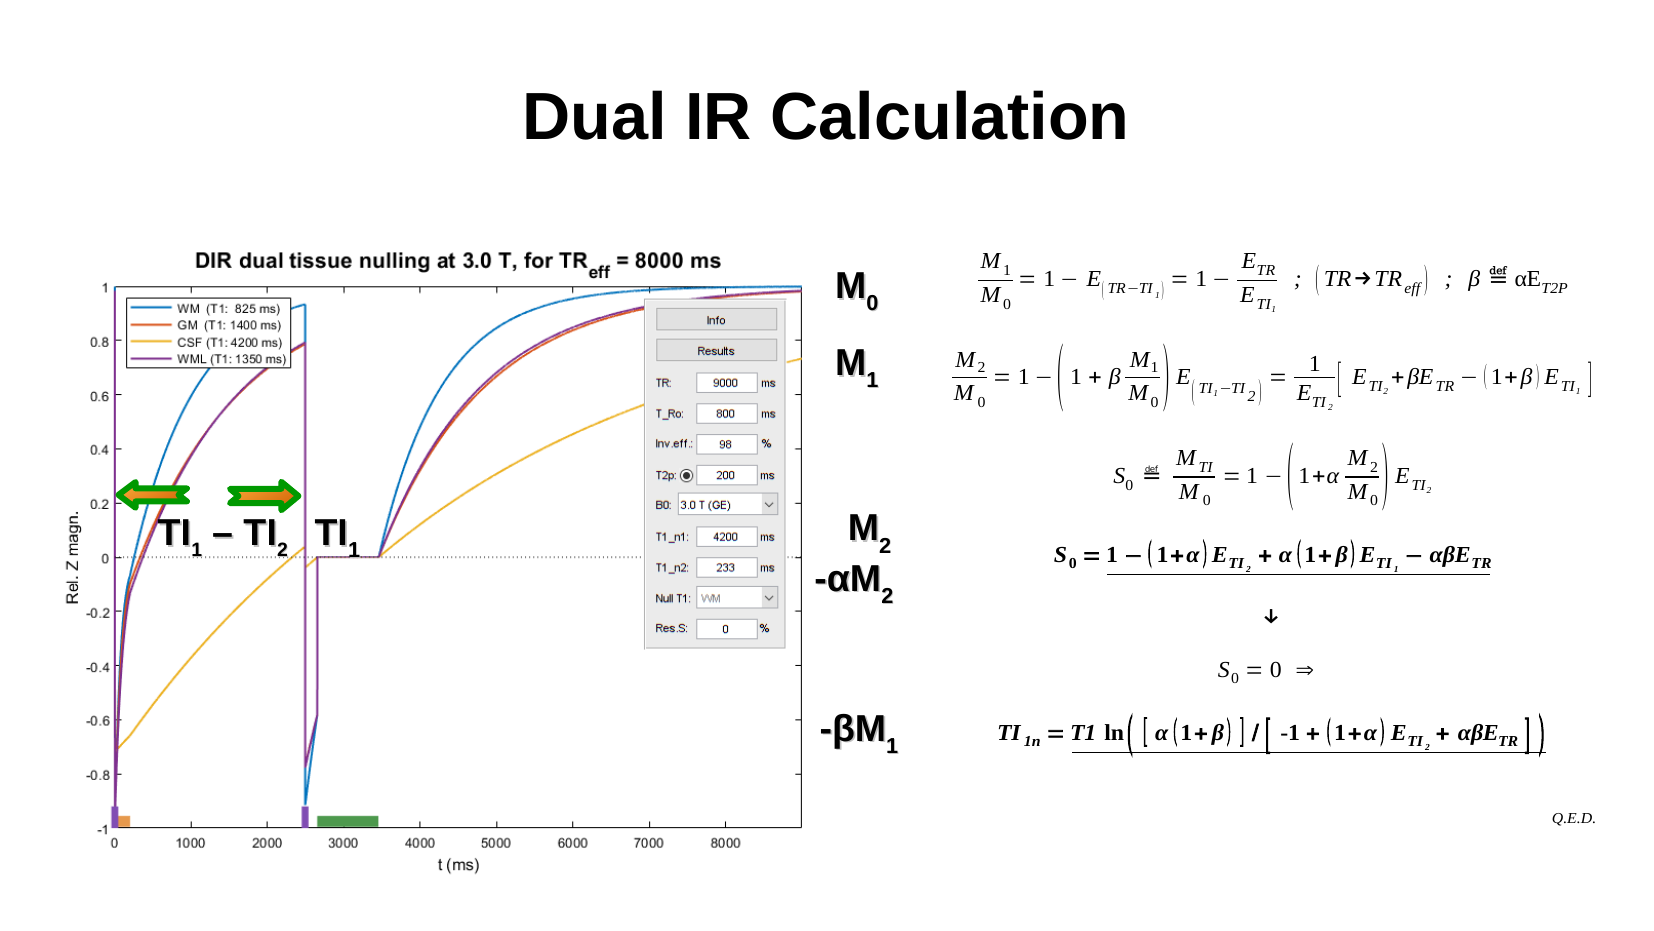

# Dual IR Calculation
 M0
 M1
 M2
-αM2
-βM1
 TI1 – TI2
TI1